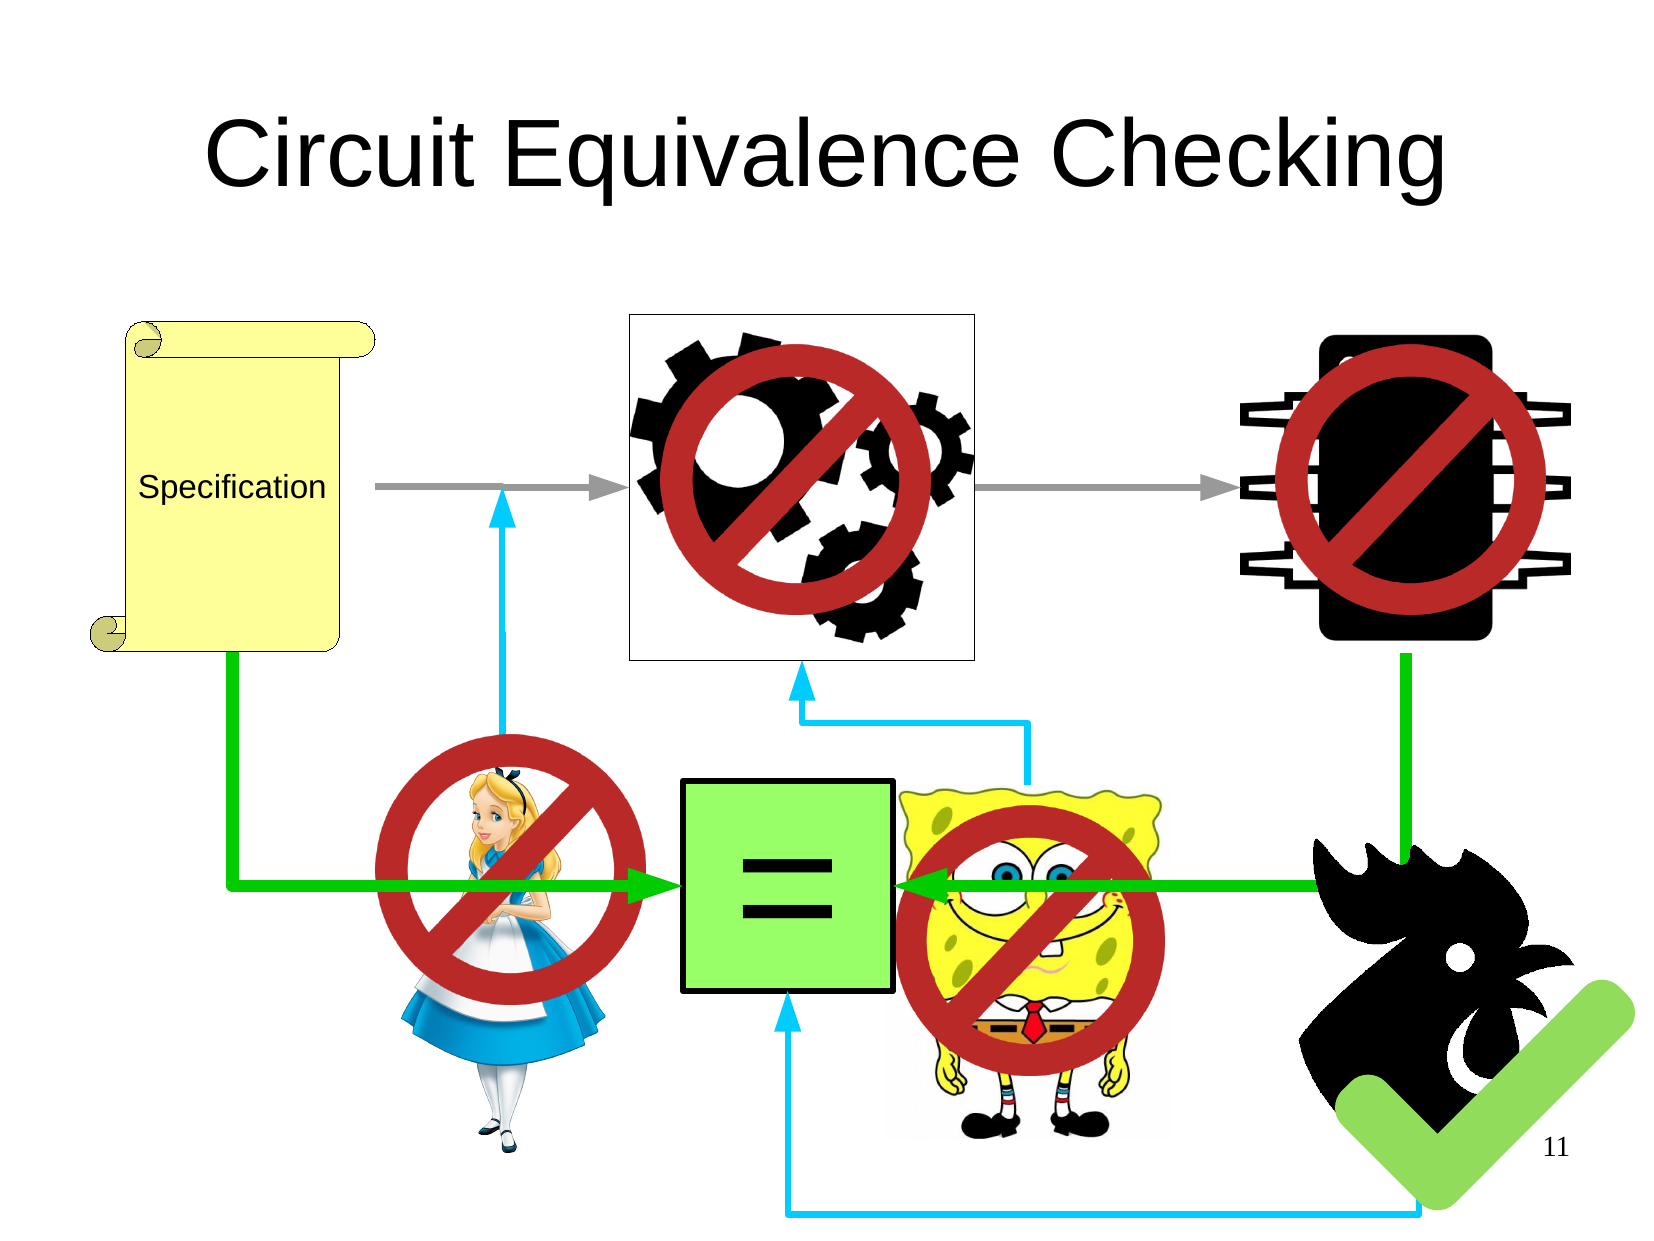

# Circuit Equivalence Checking
Specification
=
11